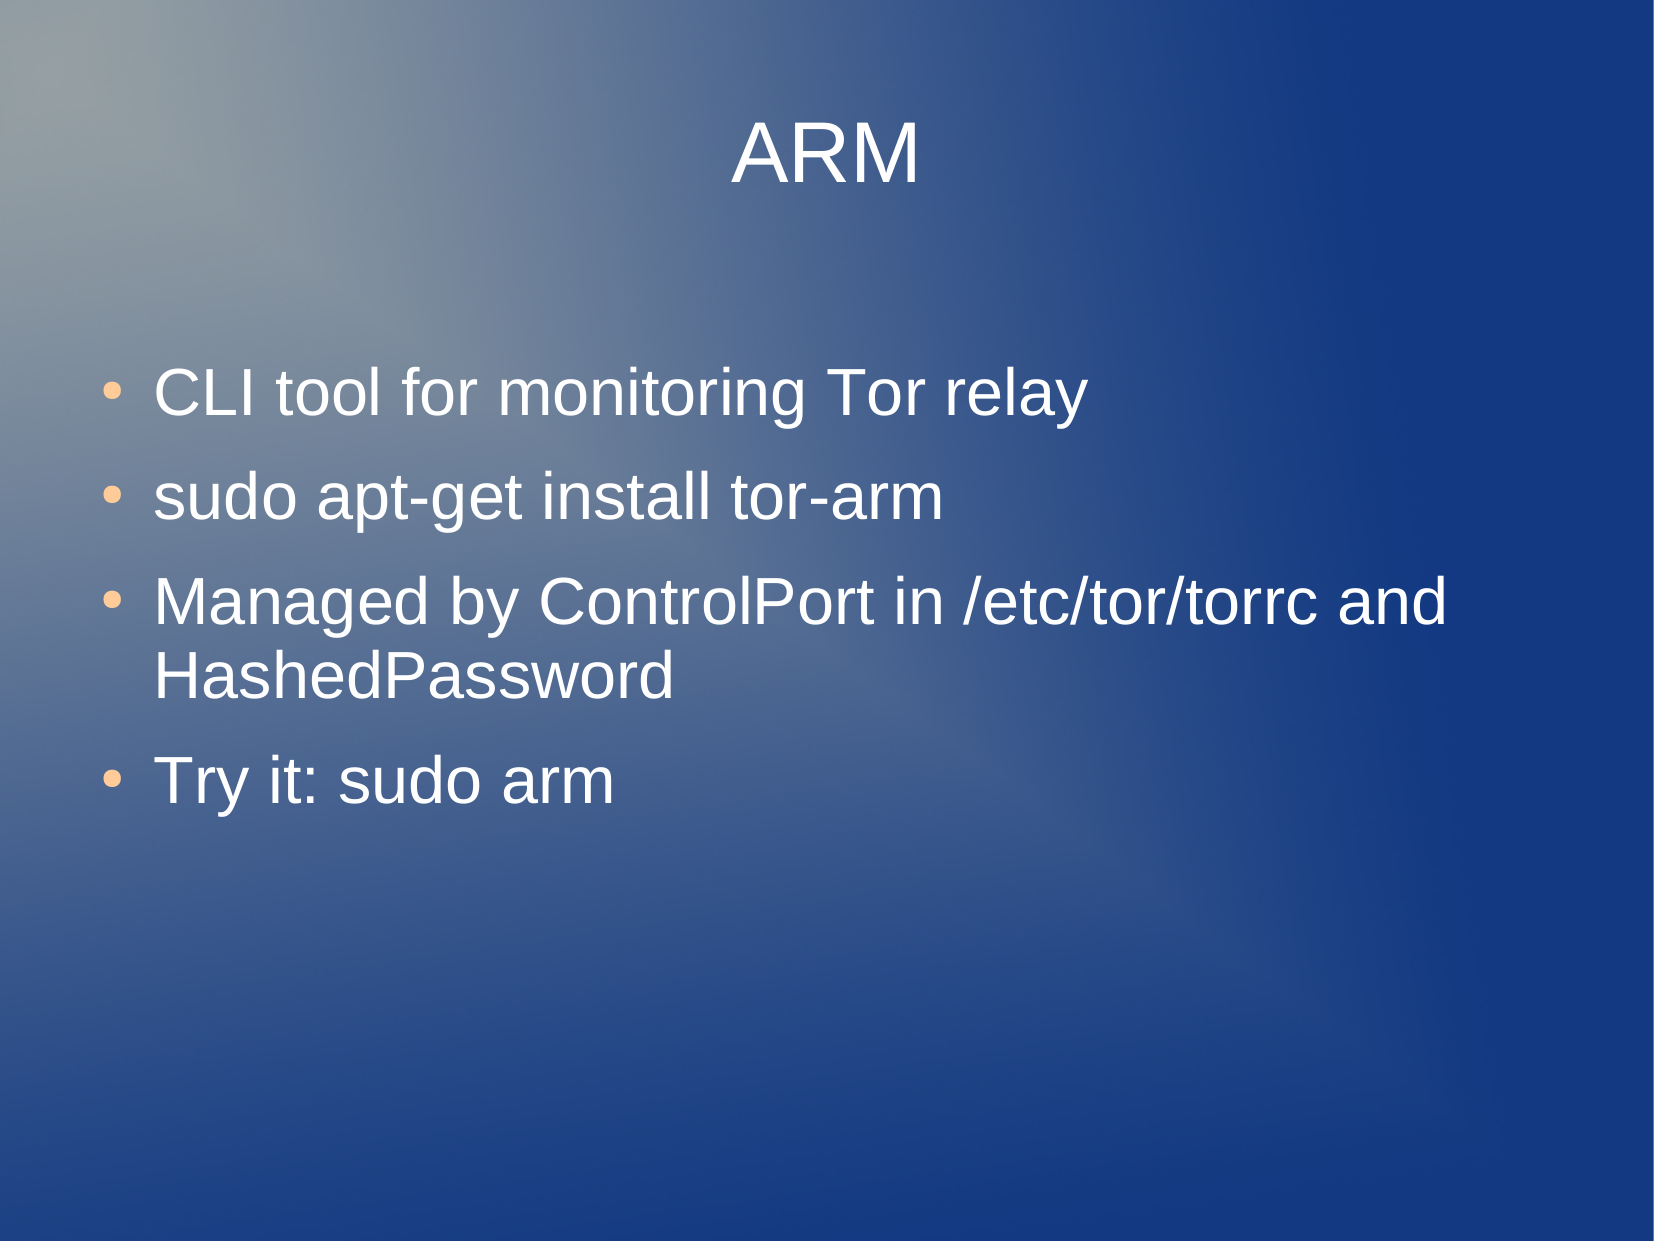

# ARM
CLI tool for monitoring Tor relay
sudo apt-get install tor-arm
Managed by ControlPort in /etc/tor/torrc and HashedPassword
Try it: sudo arm